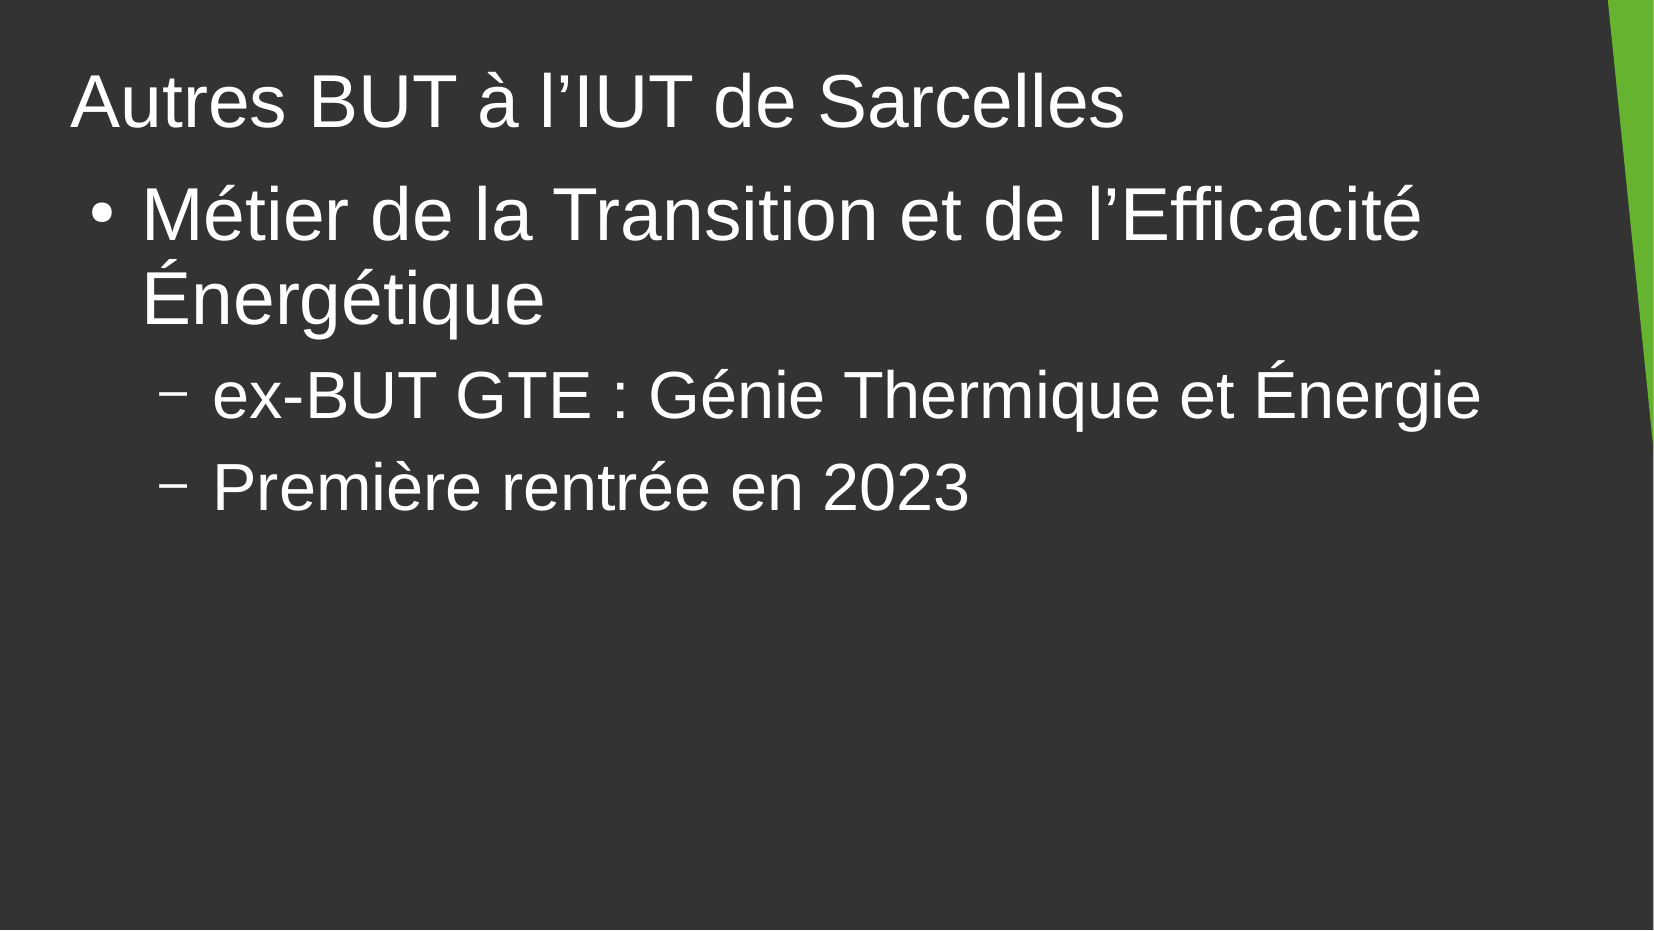

# Autres BUT à l’IUT de Sarcelles
Métier de la Transition et de l’Efficacité Énergétique
ex-BUT GTE : Génie Thermique et Énergie
Première rentrée en 2023